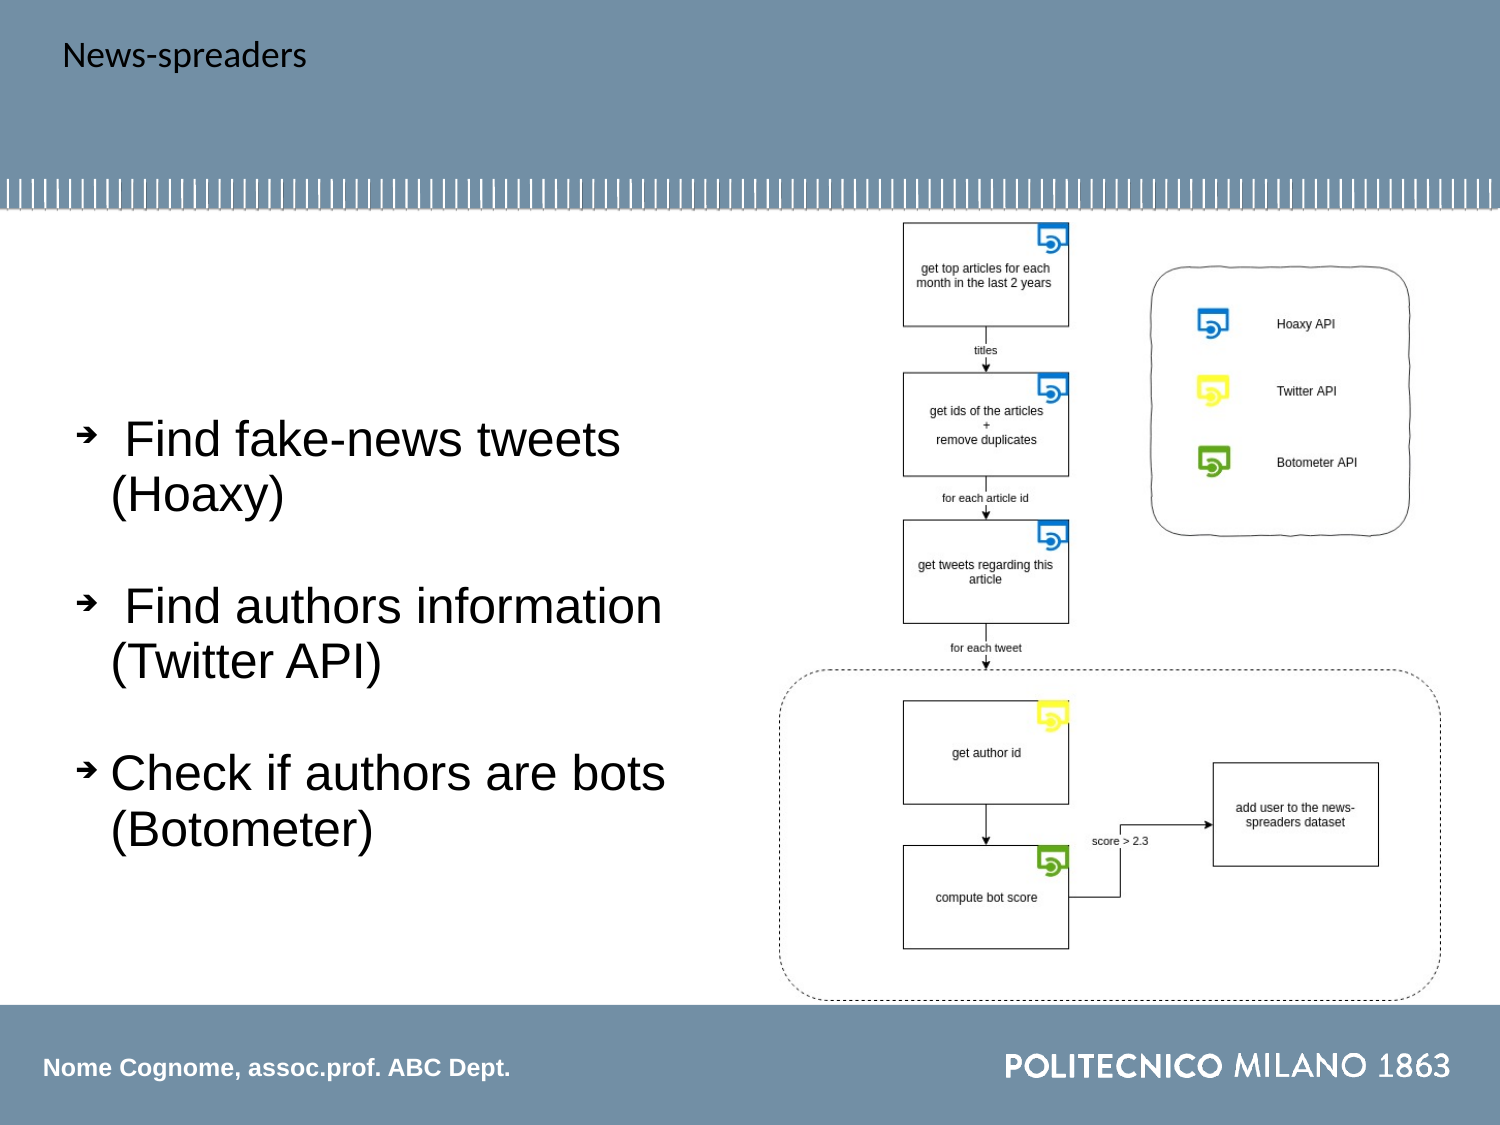

# News-spreaders
 Find fake-news tweets (Hoaxy)
 Find authors information (Twitter API)
Check if authors are bots (Botometer)